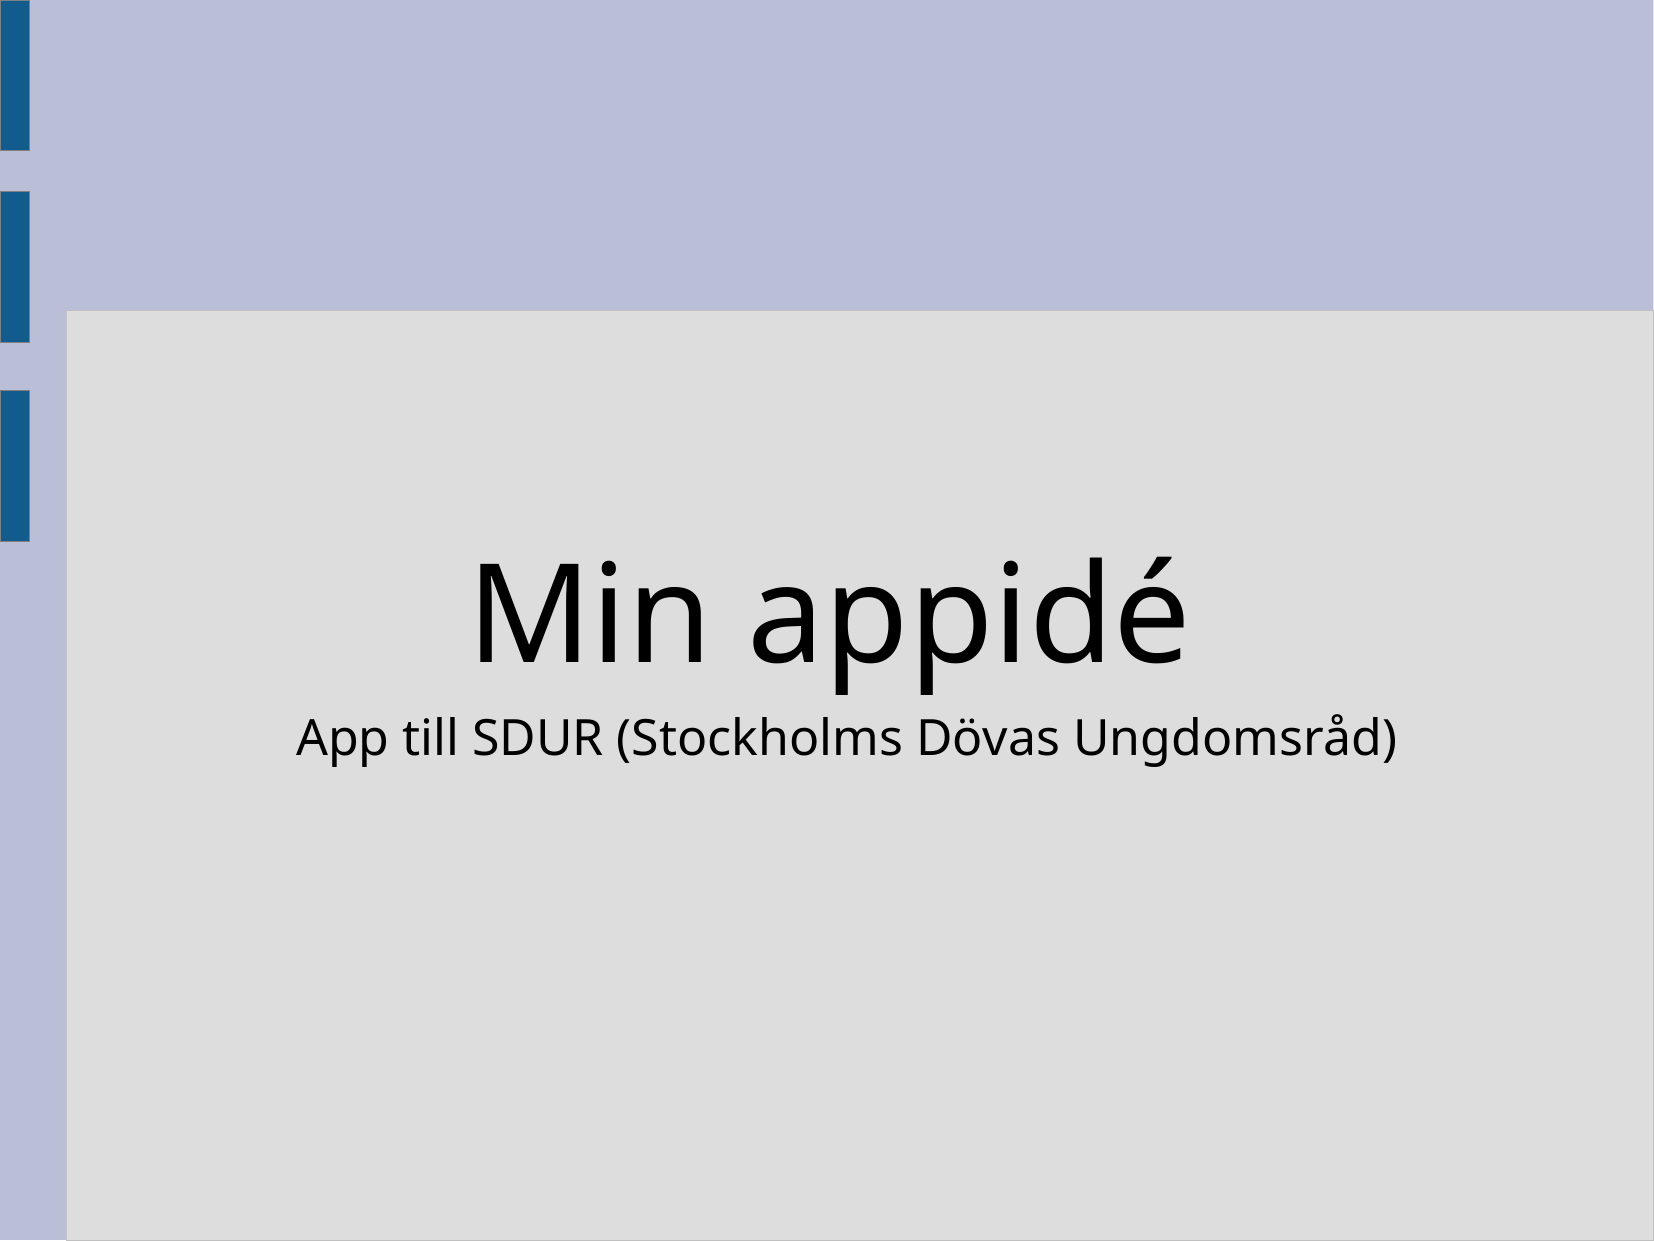

# Min appidé App till SDUR (Stockholms Dövas Ungdomsråd)